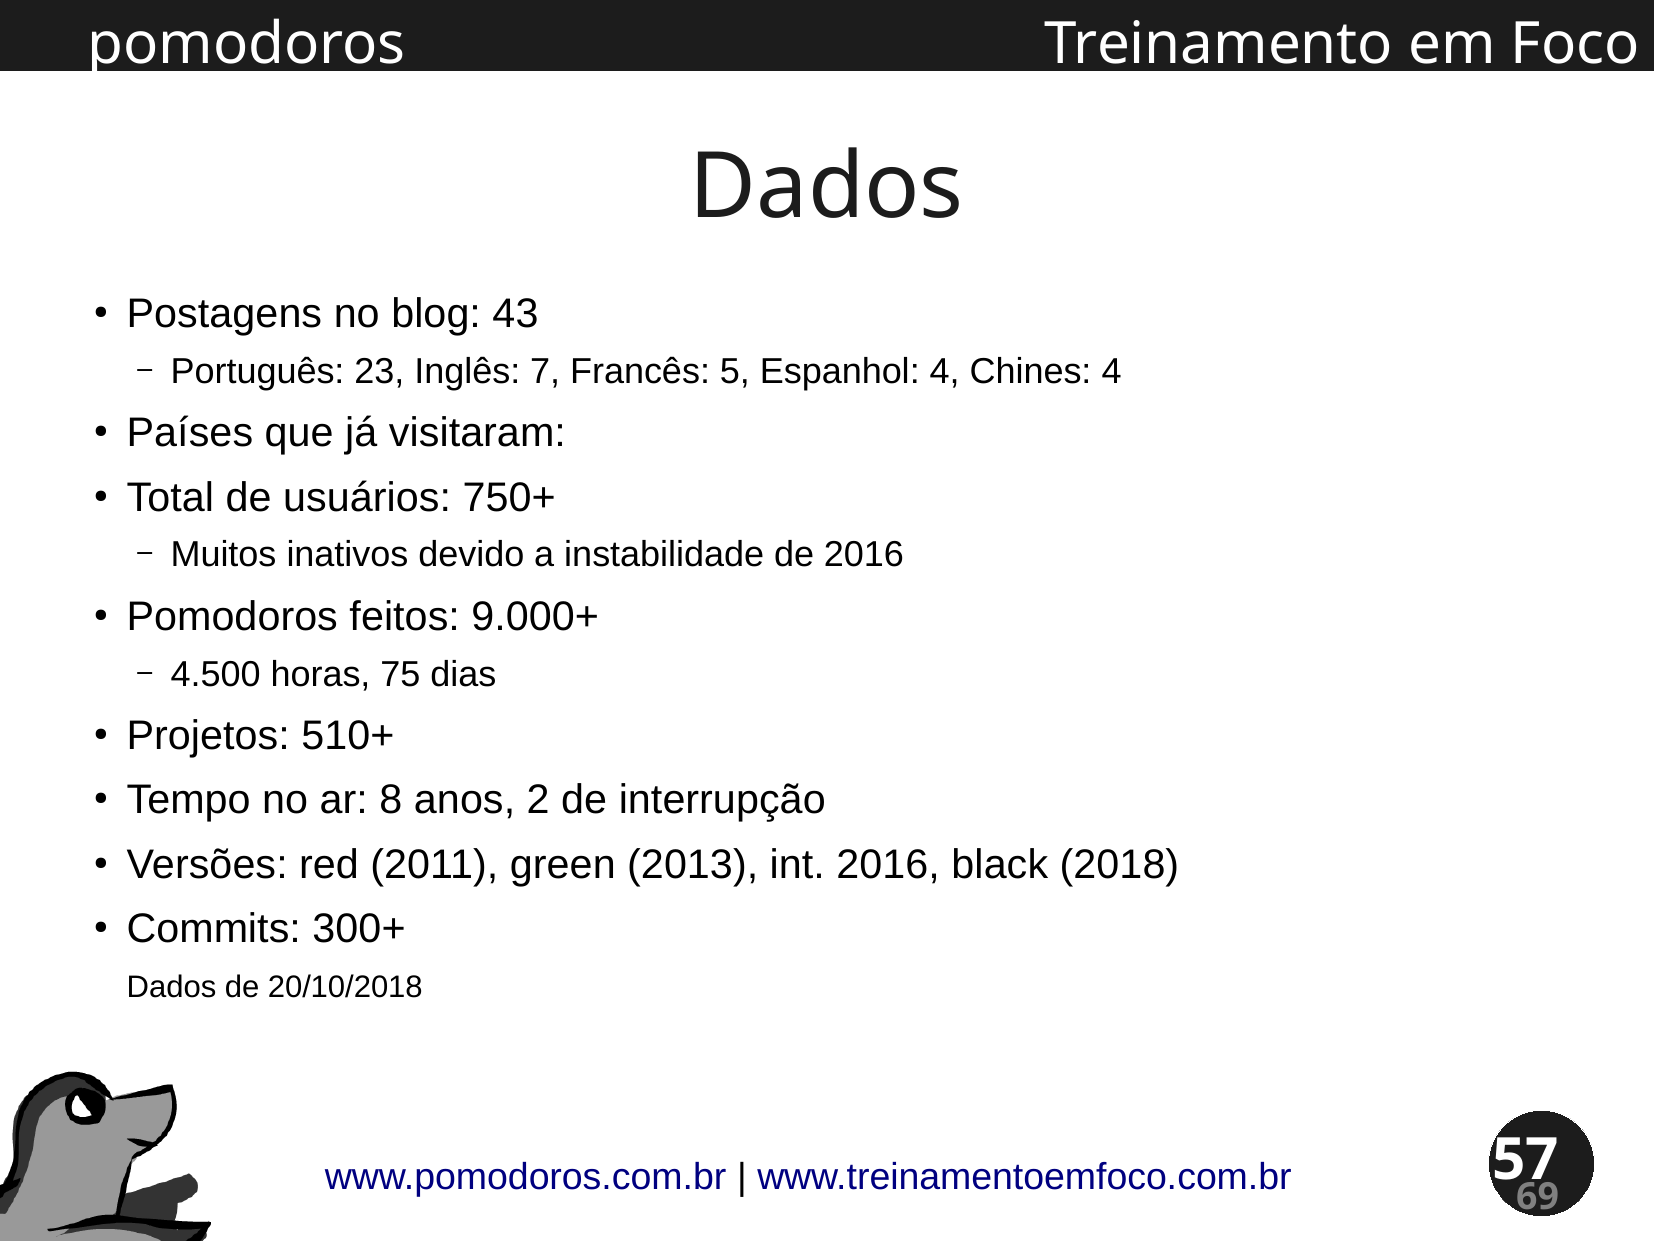

# Dados
Postagens no blog: 43
Português: 23, Inglês: 7, Francês: 5, Espanhol: 4, Chines: 4
Países que já visitaram:
Total de usuários: 750+
Muitos inativos devido a instabilidade de 2016
Pomodoros feitos: 9.000+
4.500 horas, 75 dias
Projetos: 510+
Tempo no ar: 8 anos, 2 de interrupção
Versões: red (2011), green (2013), int. 2016, black (2018)
Commits: 300+
Dados de 20/10/2018